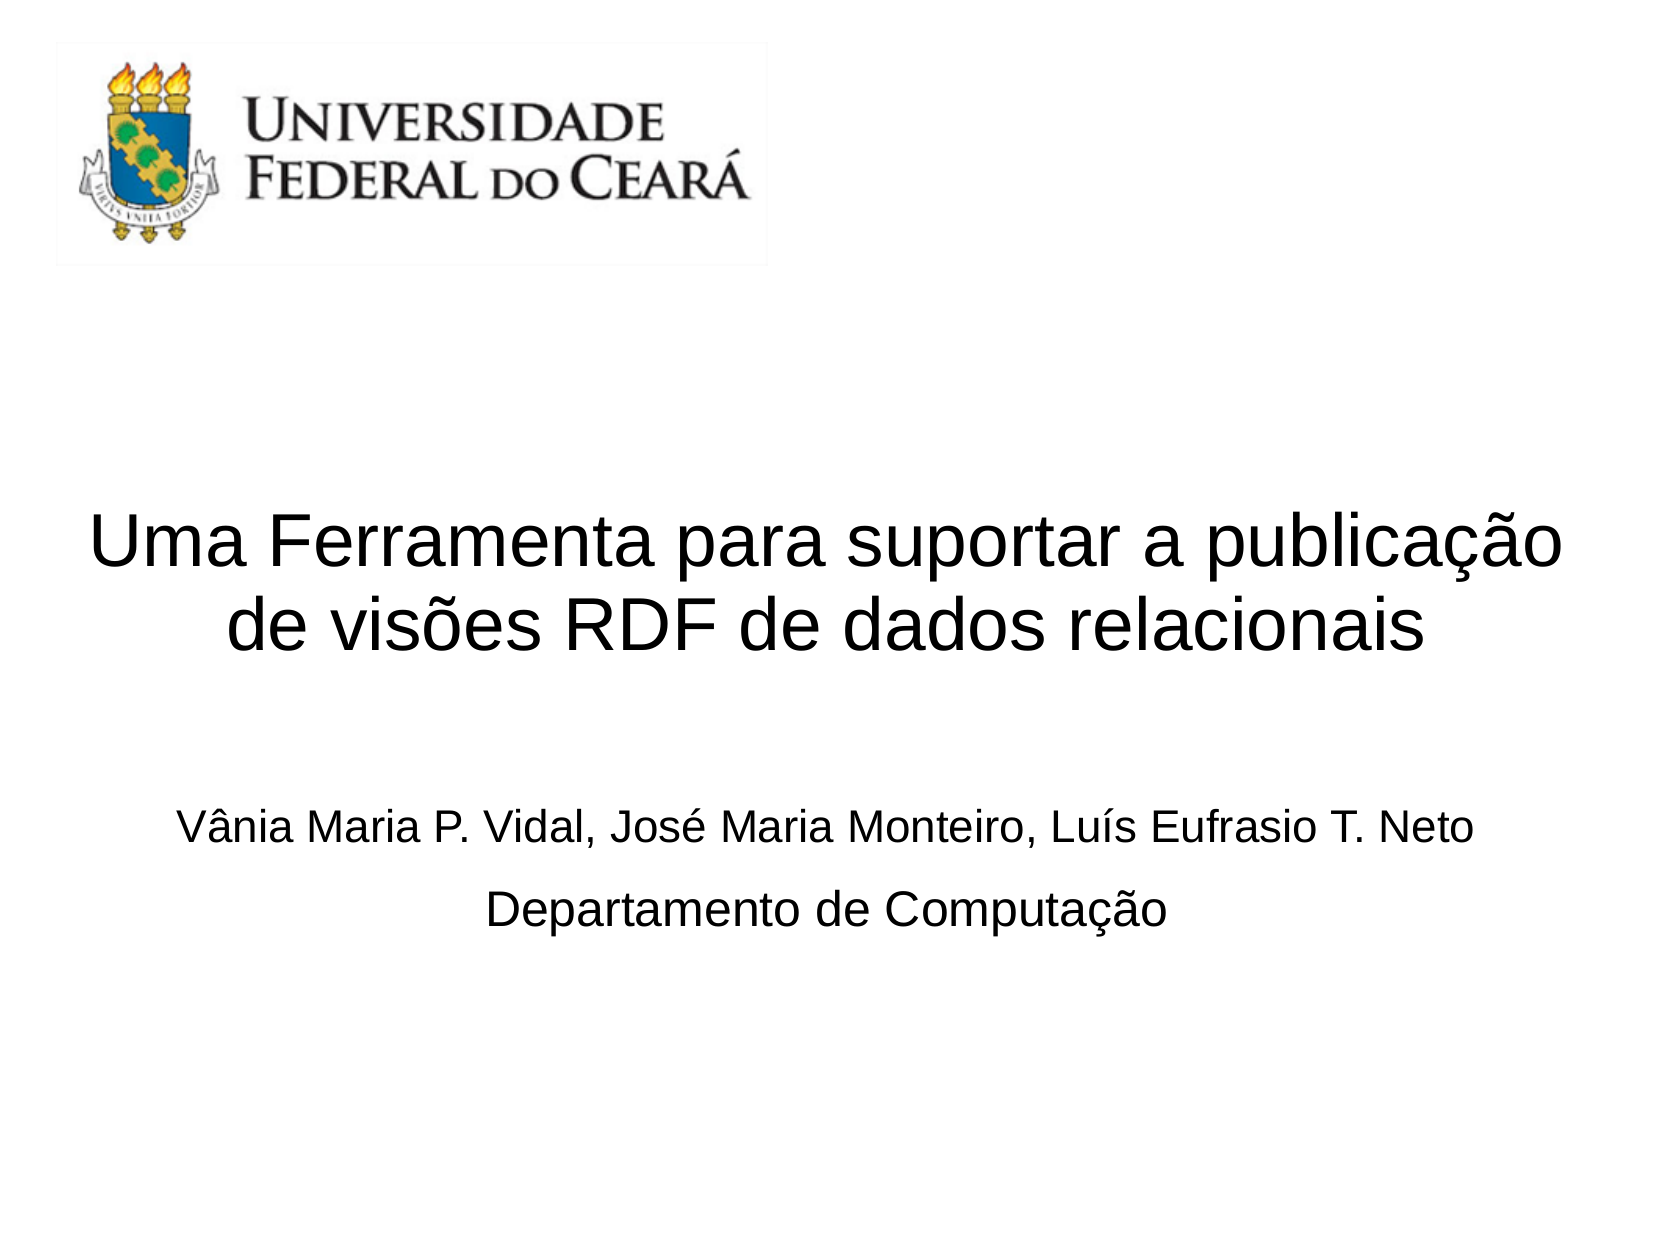

# Uma Ferramenta para suportar a publicação de visões RDF de dados relacionais
Vânia Maria P. Vidal, José Maria Monteiro, Luís Eufrasio T. Neto
Departamento de Computação